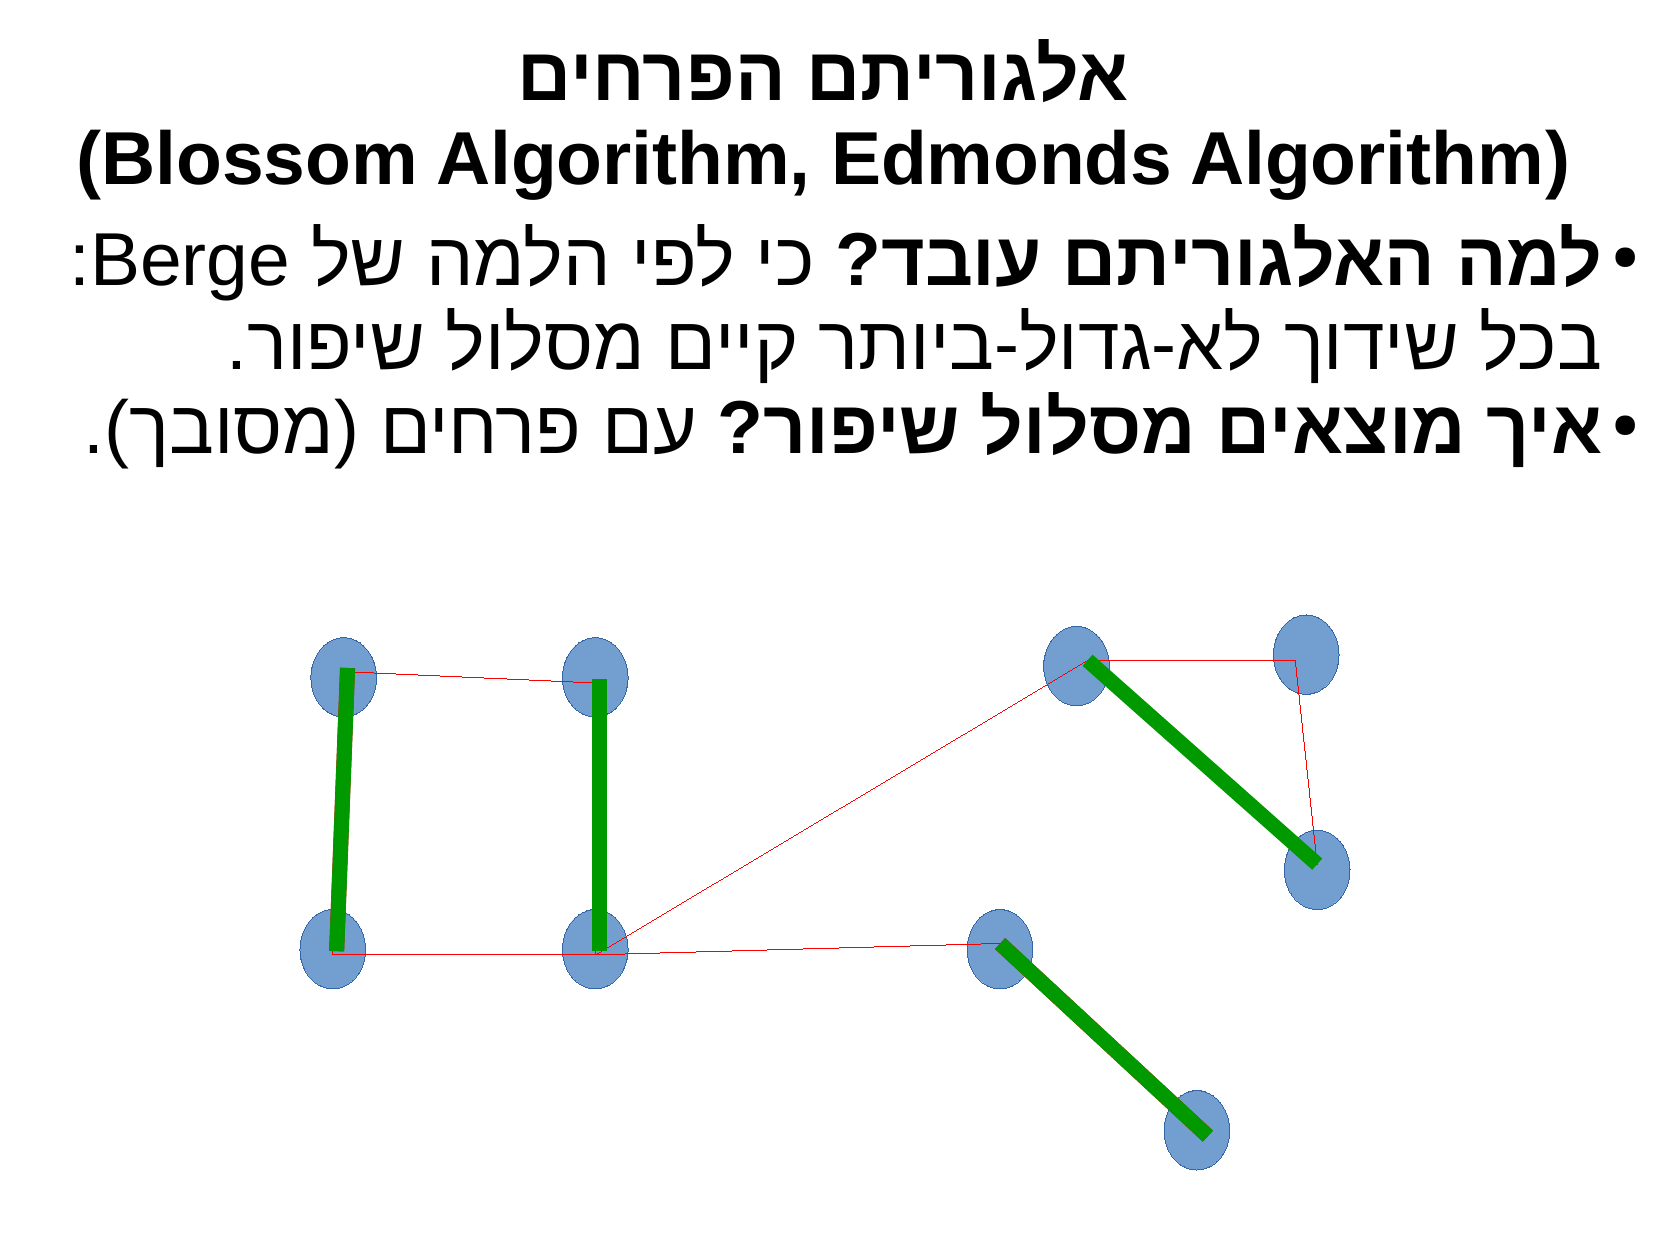

# אלגוריתם הפרחים (Blossom Algorithm, Edmonds Algorithm)
למה האלגוריתם עובד? כי לפי הלמה של Berge: בכל שידוך לא-גדול-ביותר קיים מסלול שיפור.
איך מוצאים מסלול שיפור? עם פרחים (מסובך).